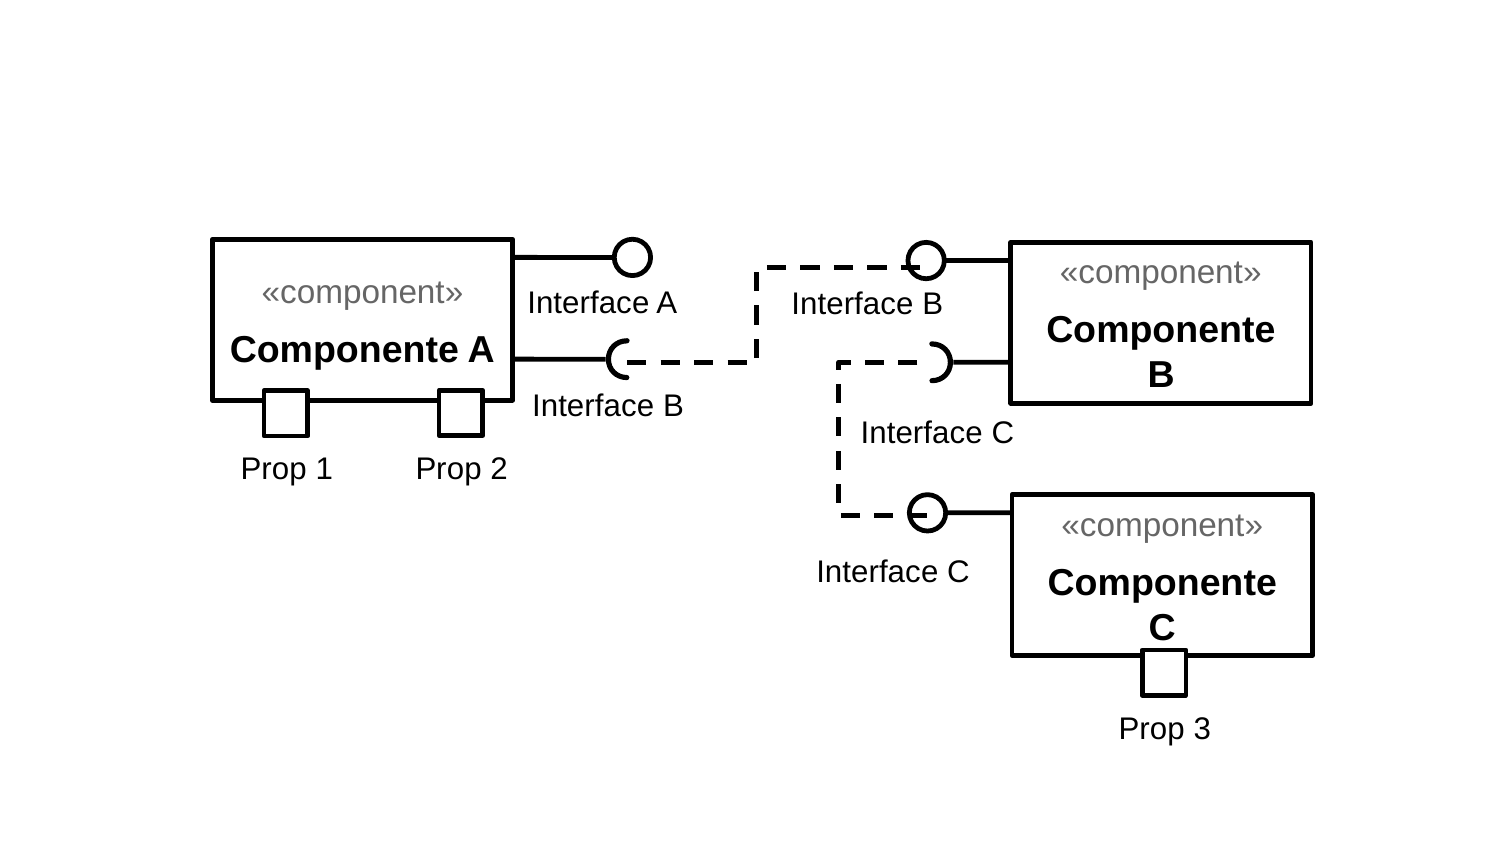

«component»
Componente A
«component»
Componente B
Interface A
Interface B
Interface B
Interface C
Prop 2
Prop 1
«component»
Componente C
Interface C
Prop 3